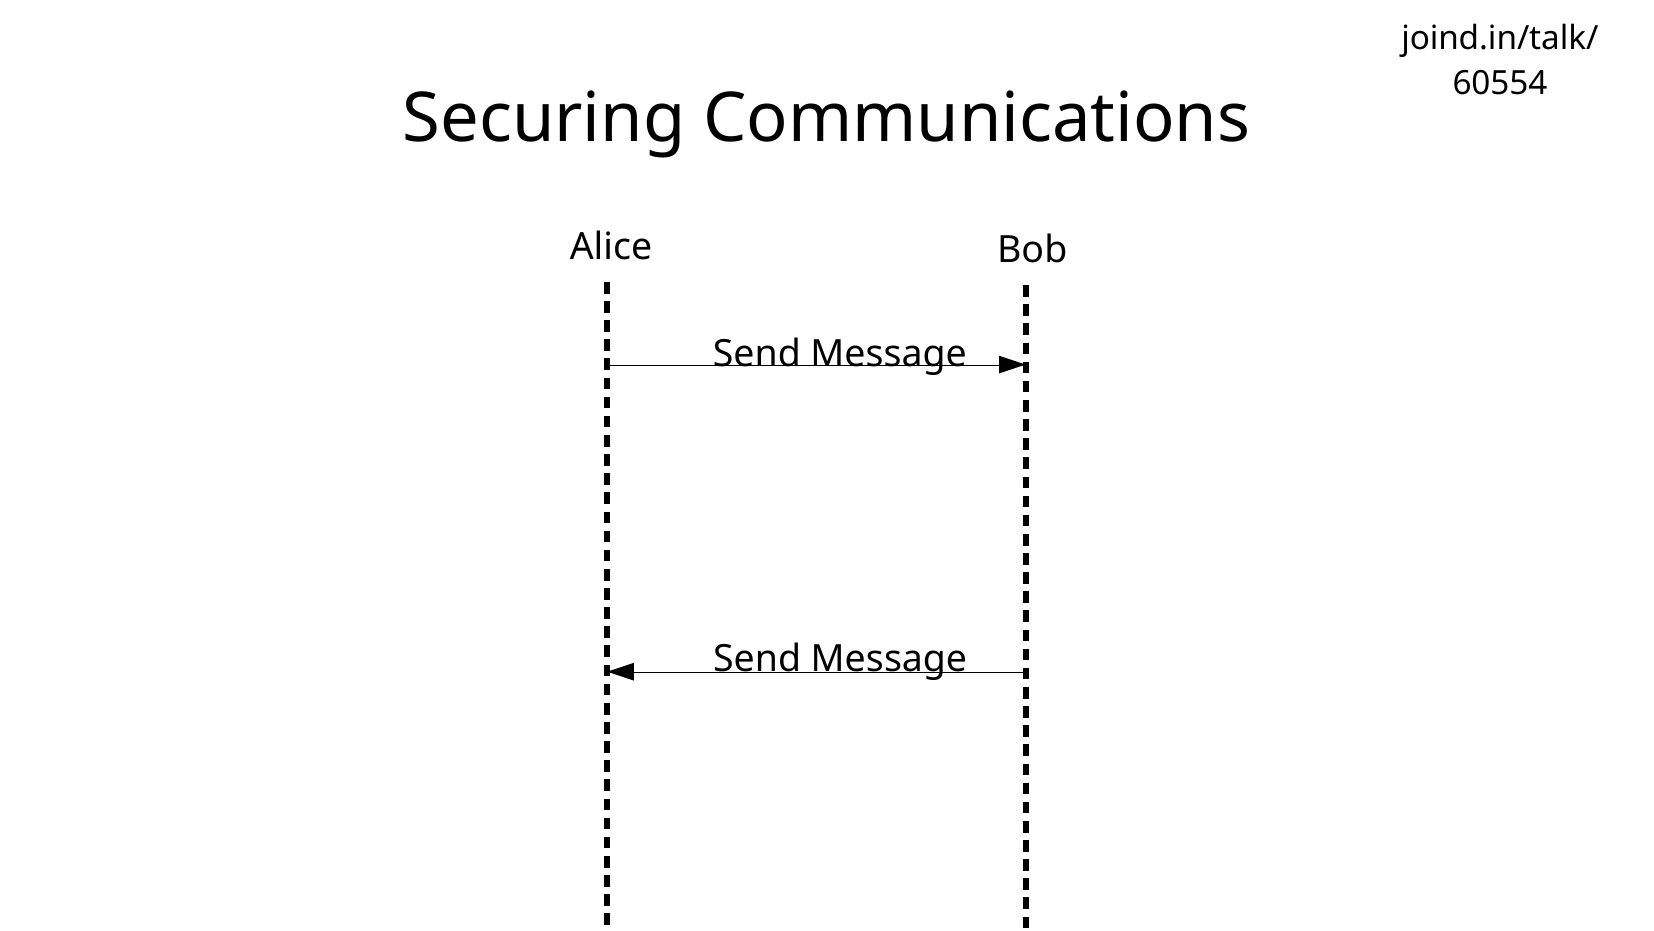

# Securing Communications
Alice
Bob
Send Message
Send Message